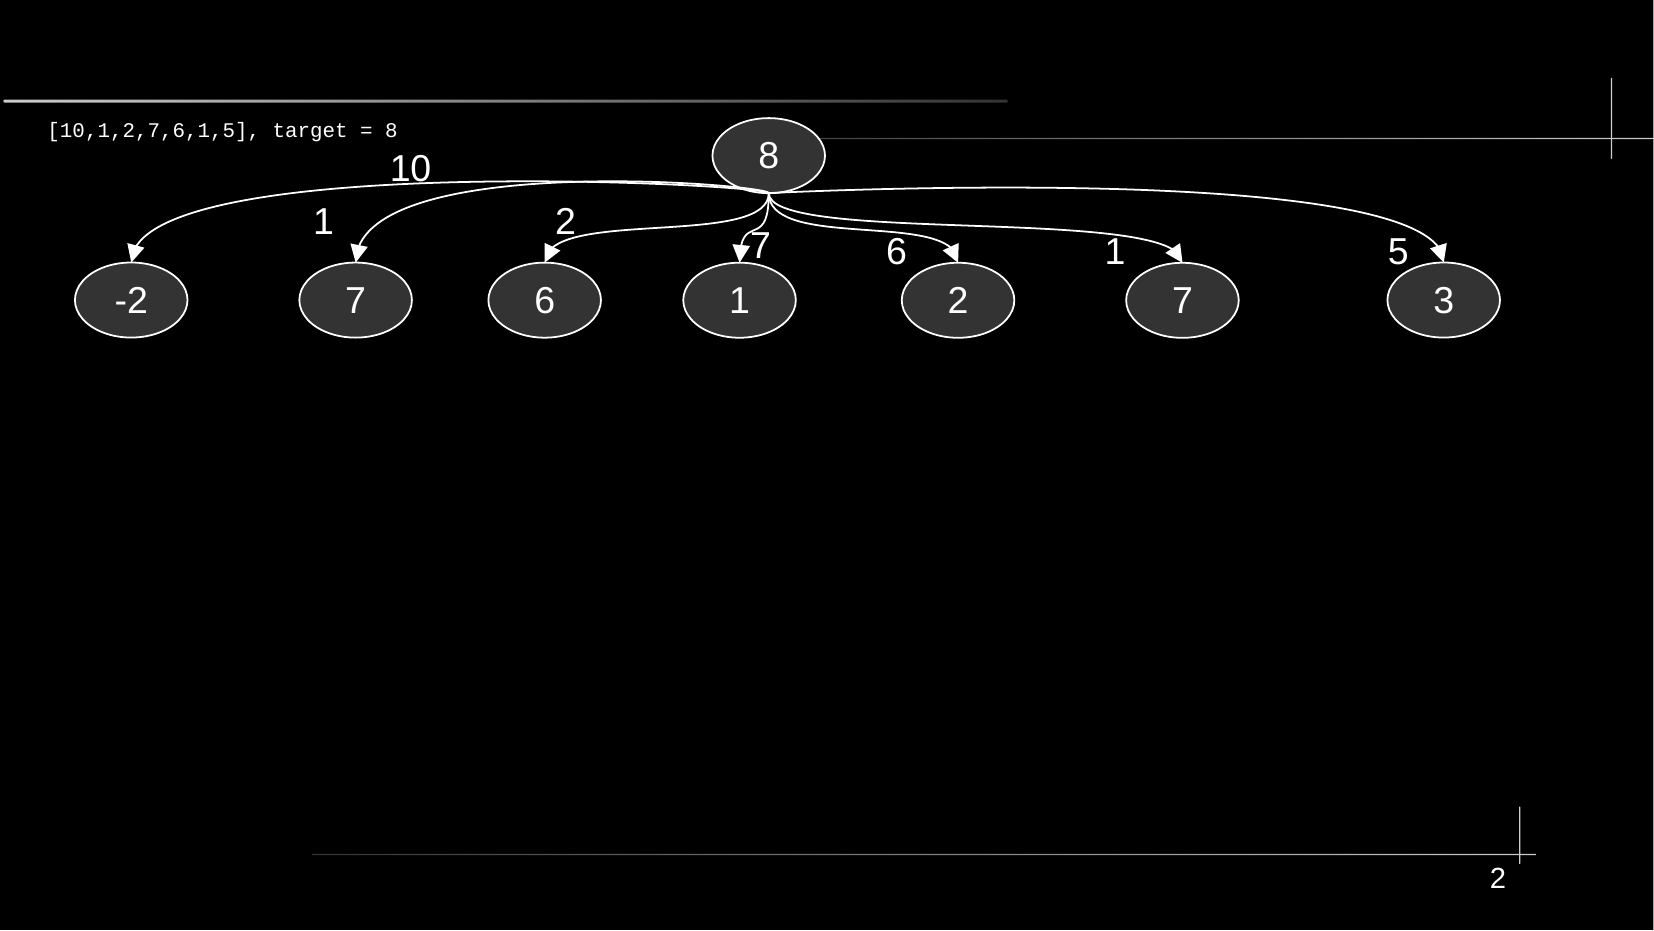

#
 [10,1,2,7,6,1,5], target = 8
8
10
1
2
7
6
1
5
-2
3
7
6
1
2
7
2